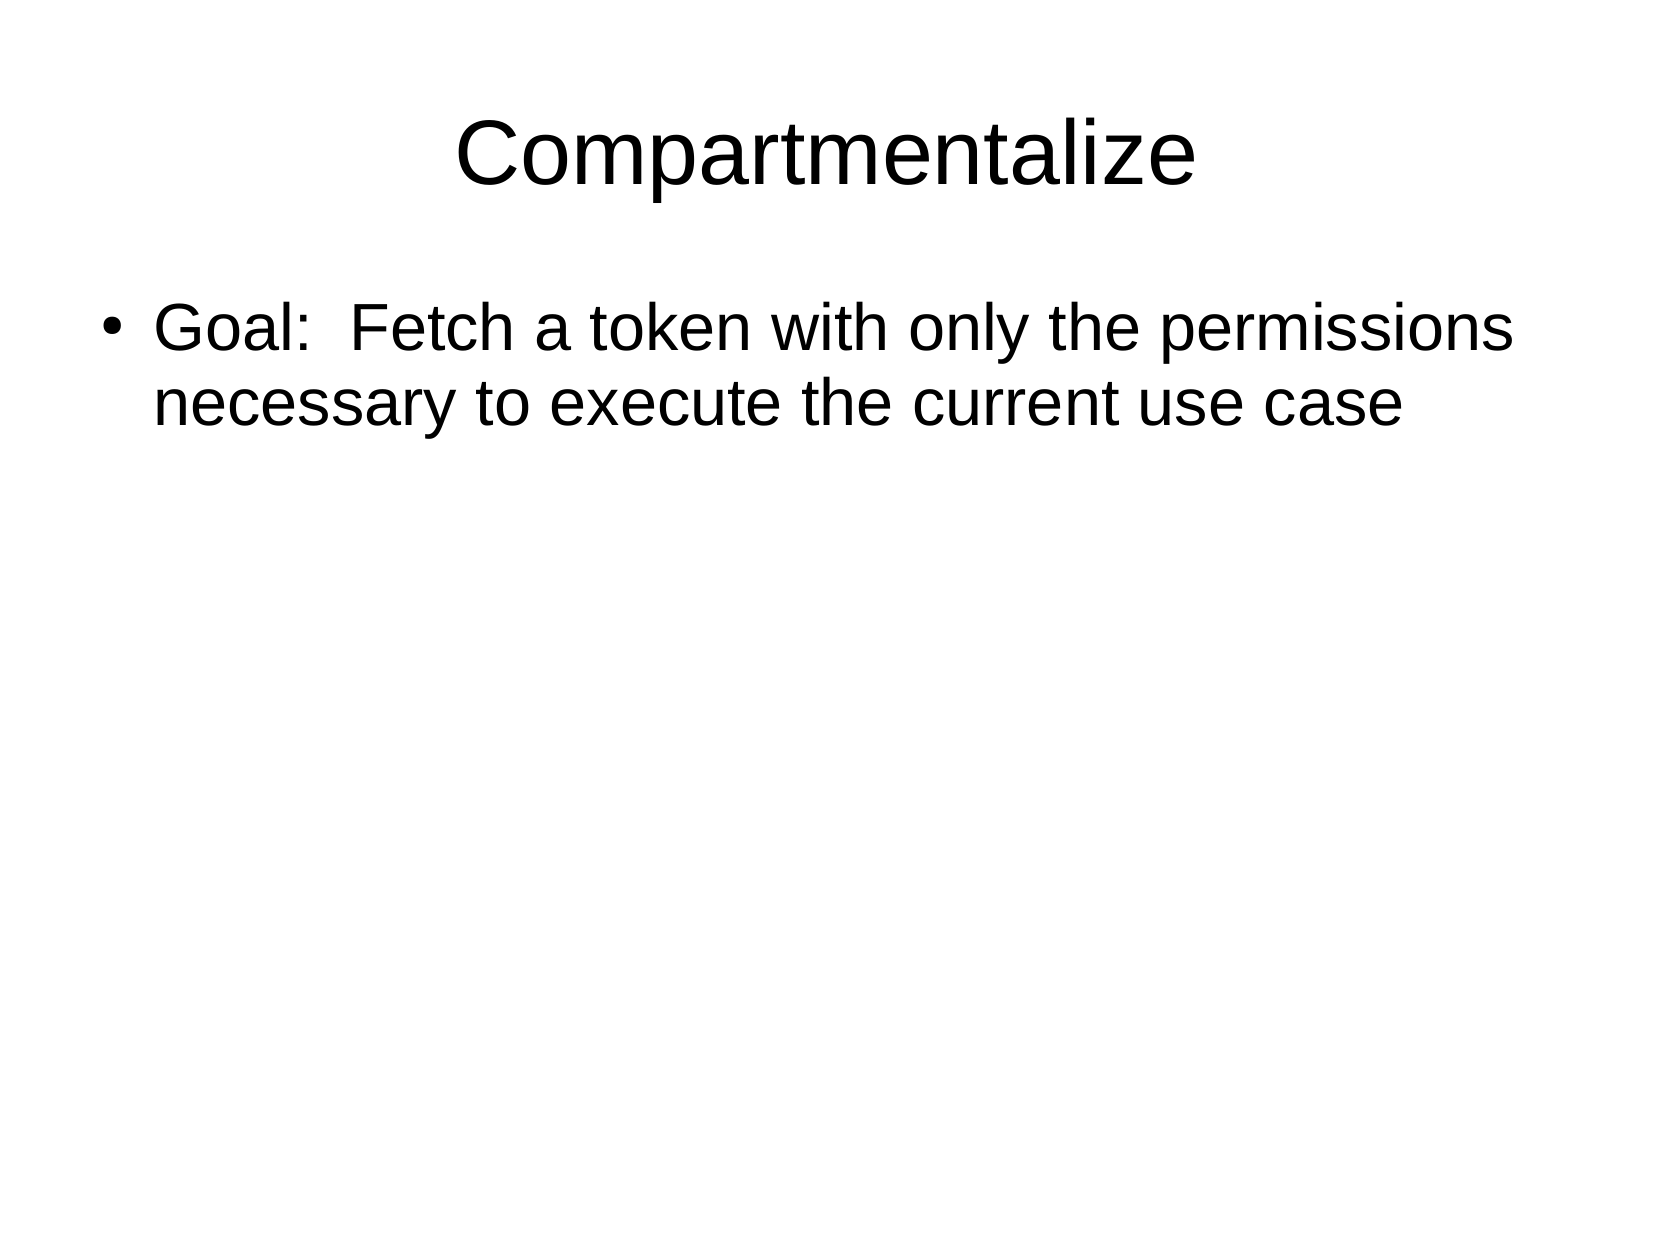

# Compartmentalize
Goal: Fetch a token with only the permissions necessary to execute the current use case